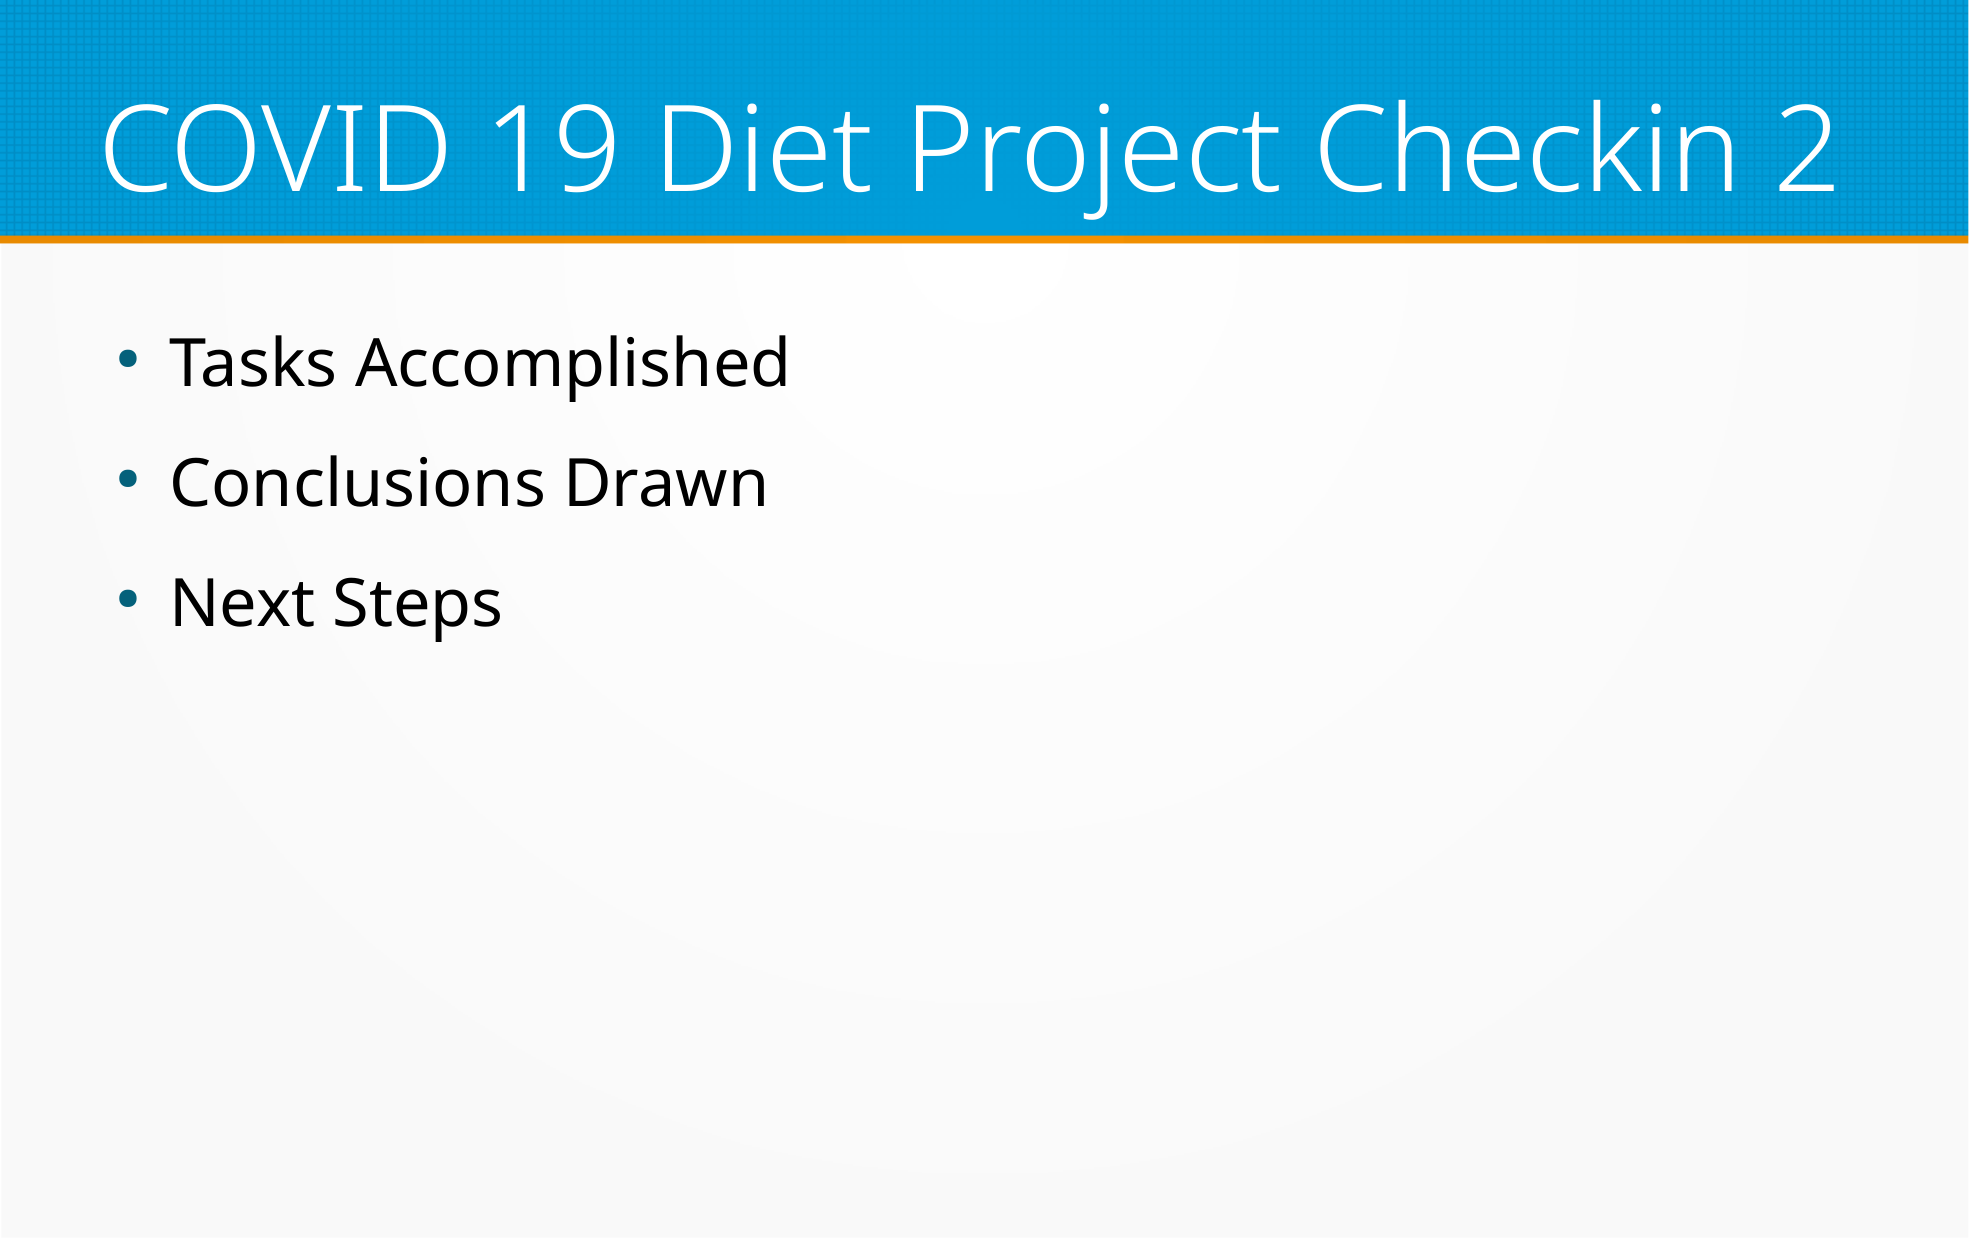

# COVID 19 Diet Project Checkin 2
Tasks Accomplished
Conclusions Drawn
Next Steps